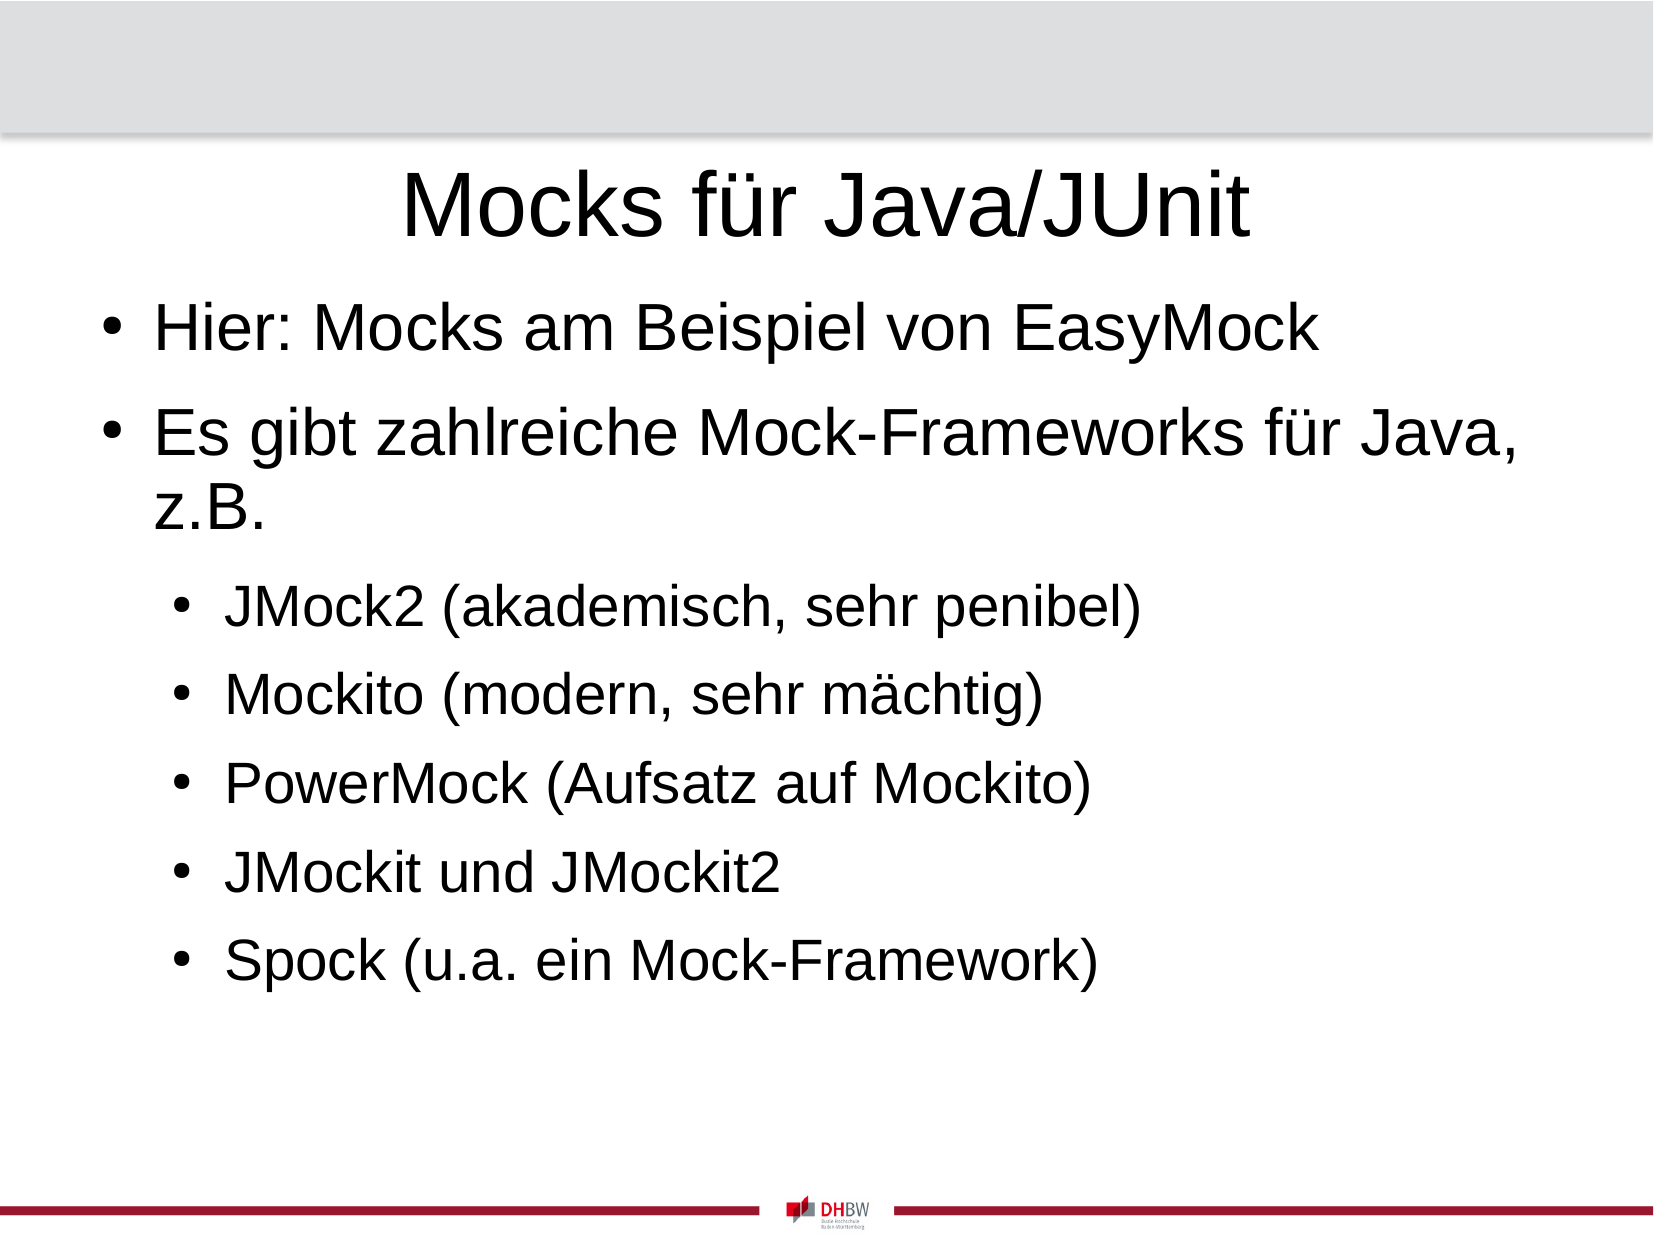

# Mocks für Java/JUnit
Hier: Mocks am Beispiel von EasyMock
Es gibt zahlreiche Mock-Frameworks für Java, z.B.
JMock2 (akademisch, sehr penibel)
Mockito (modern, sehr mächtig)
PowerMock (Aufsatz auf Mockito)
JMockit und JMockit2
Spock (u.a. ein Mock-Framework)